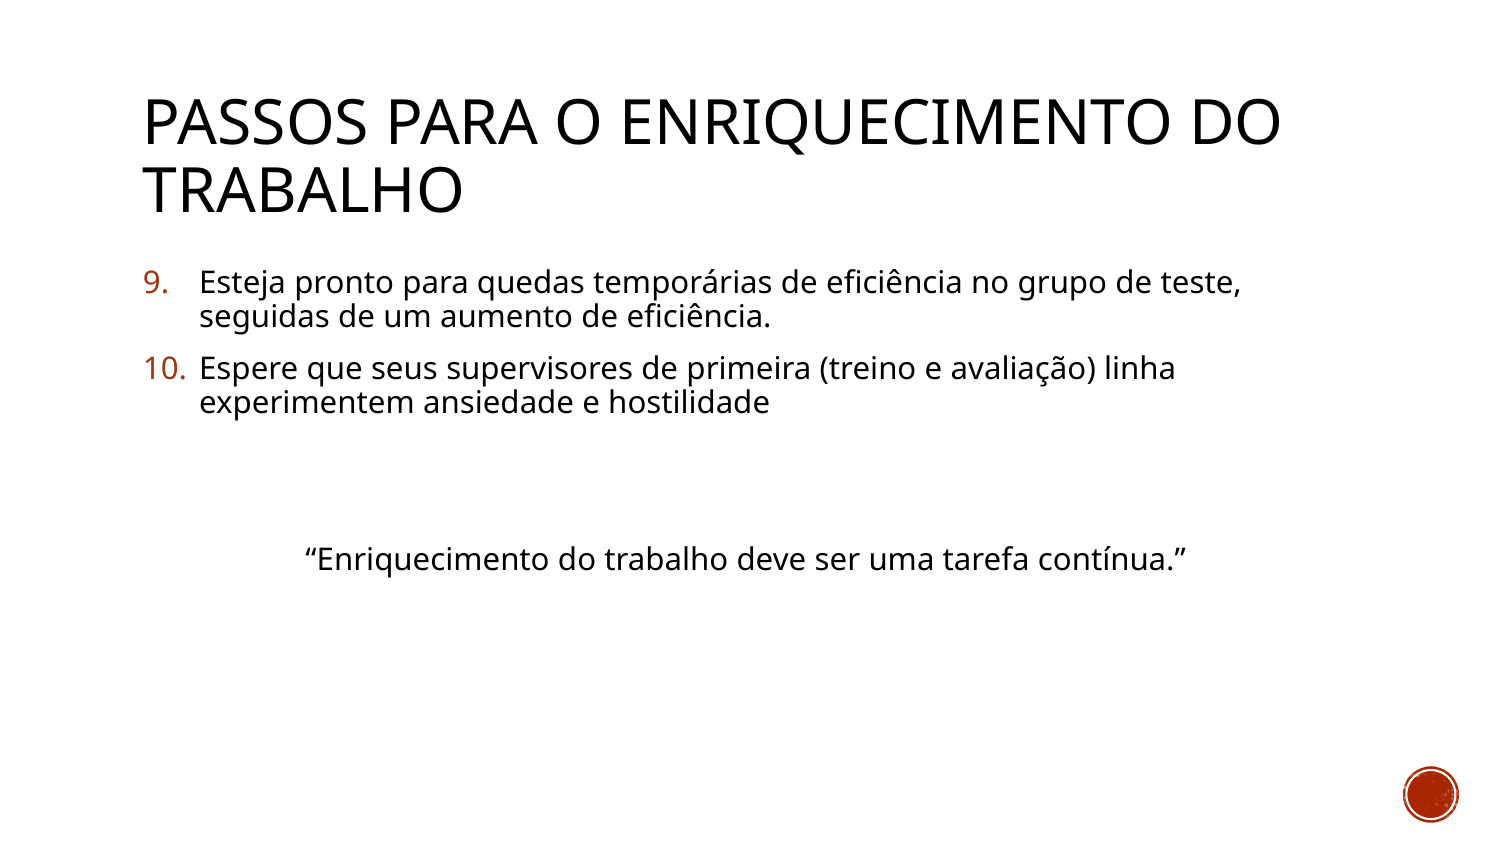

# PASSOS PARA O ENRIQUECIMENTO DO TRABALHO
Esteja pronto para quedas temporárias de eficiência no grupo de teste, seguidas de um aumento de eficiência.
Espere que seus supervisores de primeira (treino e avaliação) linha experimentem ansiedade e hostilidade
“Enriquecimento do trabalho deve ser uma tarefa contínua.”